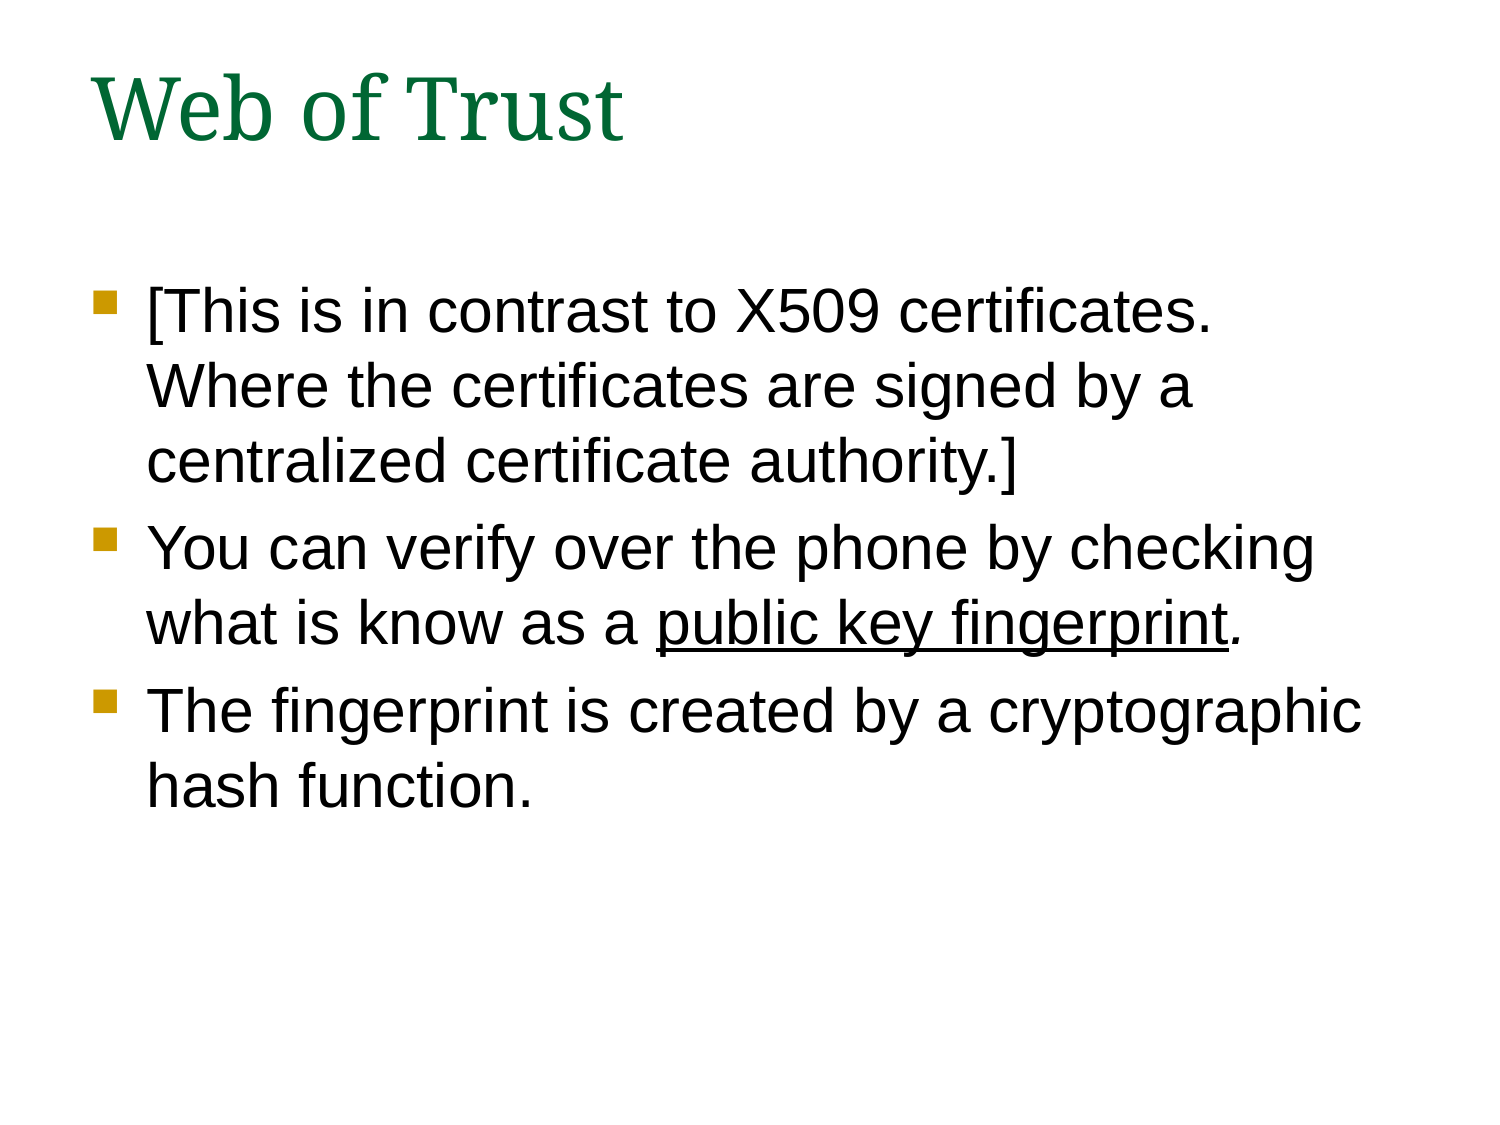

# Web of Trust
[This is in contrast to X509 certificates. Where the certificates are signed by a centralized certificate authority.]
You can verify over the phone by checking what is know as a public key fingerprint.
The fingerprint is created by a cryptographic hash function.